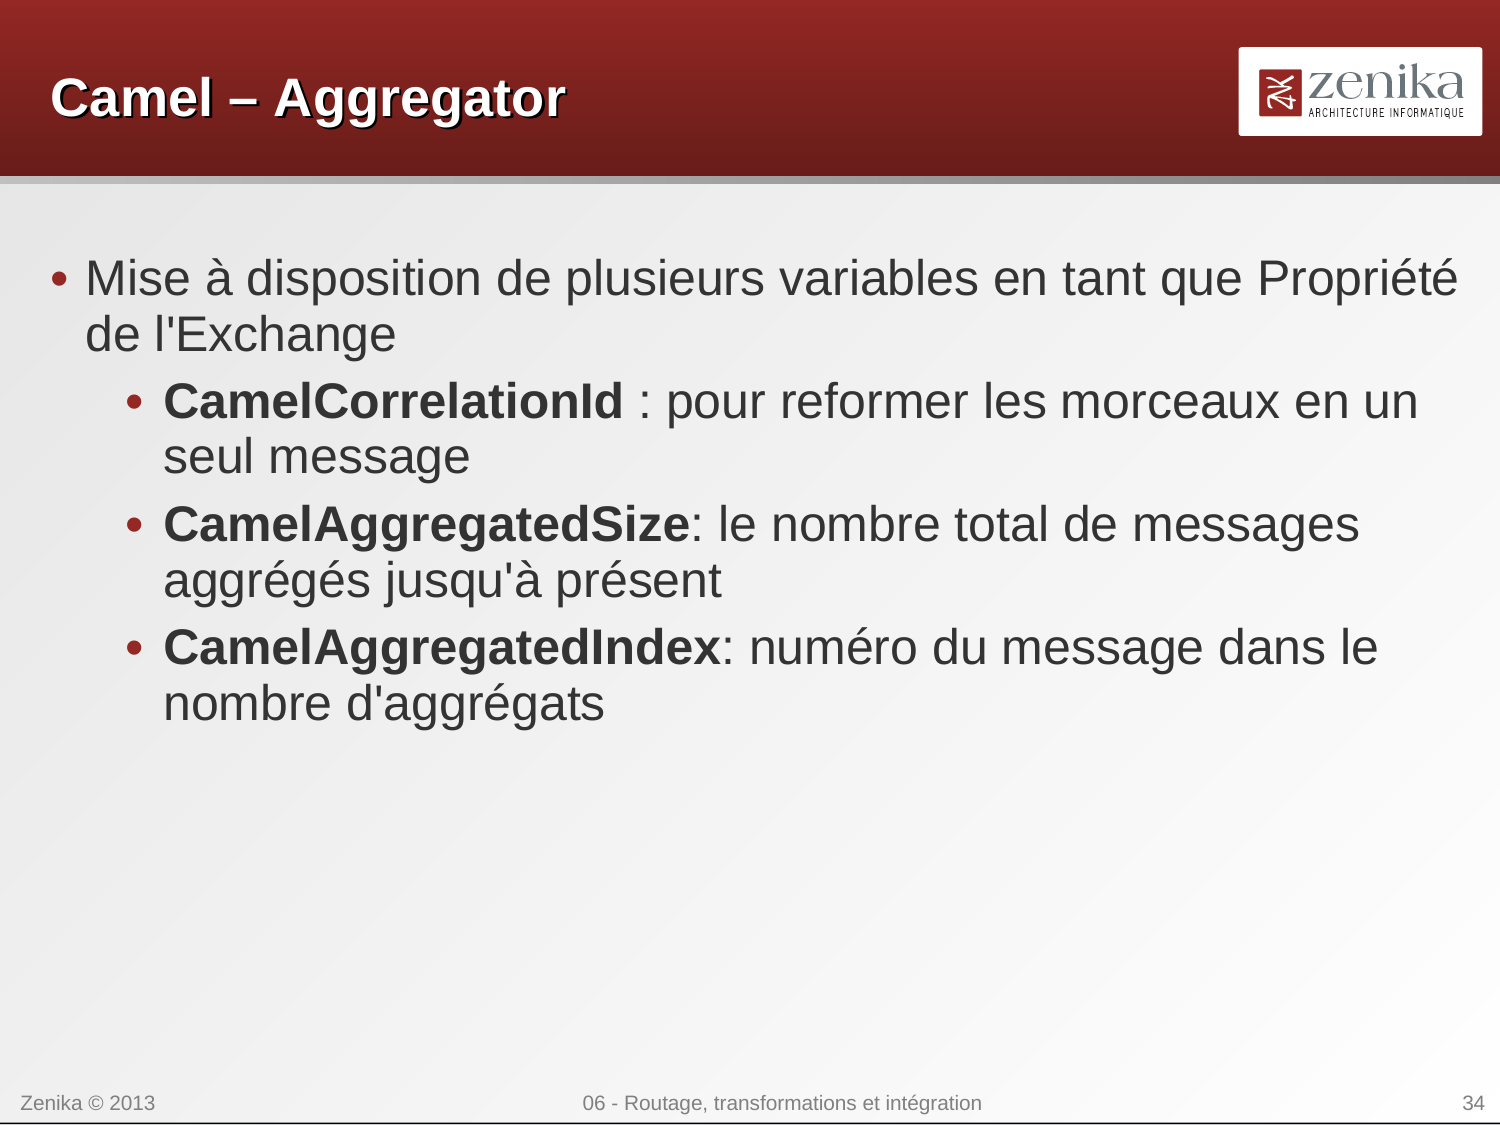

# Camel – Aggregator
Mise à disposition de plusieurs variables en tant que Propriété de l'Exchange
CamelCorrelationId : pour reformer les morceaux en un seul message
CamelAggregatedSize: le nombre total de messages aggrégés jusqu'à présent
CamelAggregatedIndex: numéro du message dans le nombre d'aggrégats